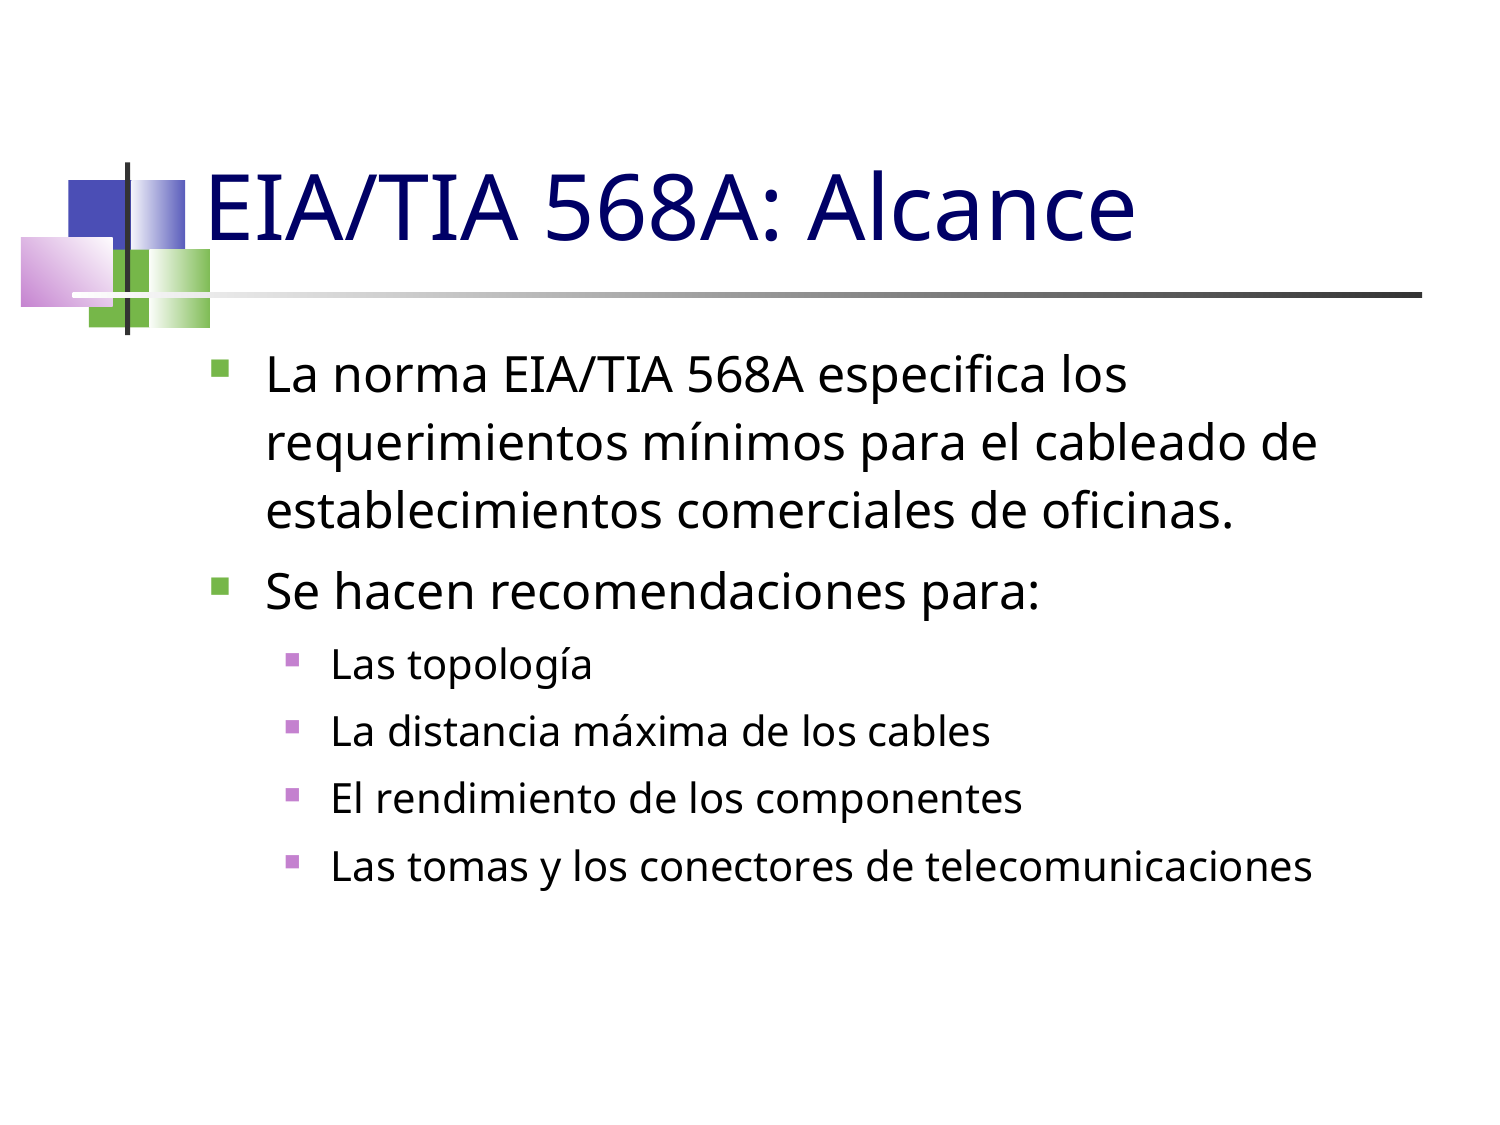

# EIA/TIA 568­A: Alcance
La norma EIA/TIA 568­A especifica los requerimientos mínimos para el cableado de establecimientos comerciales de oficinas.
Se hacen recomendaciones para:
Las topología
La distancia máxima de los cables
El rendimiento de los componentes
Las tomas y los conectores de telecomunicaciones